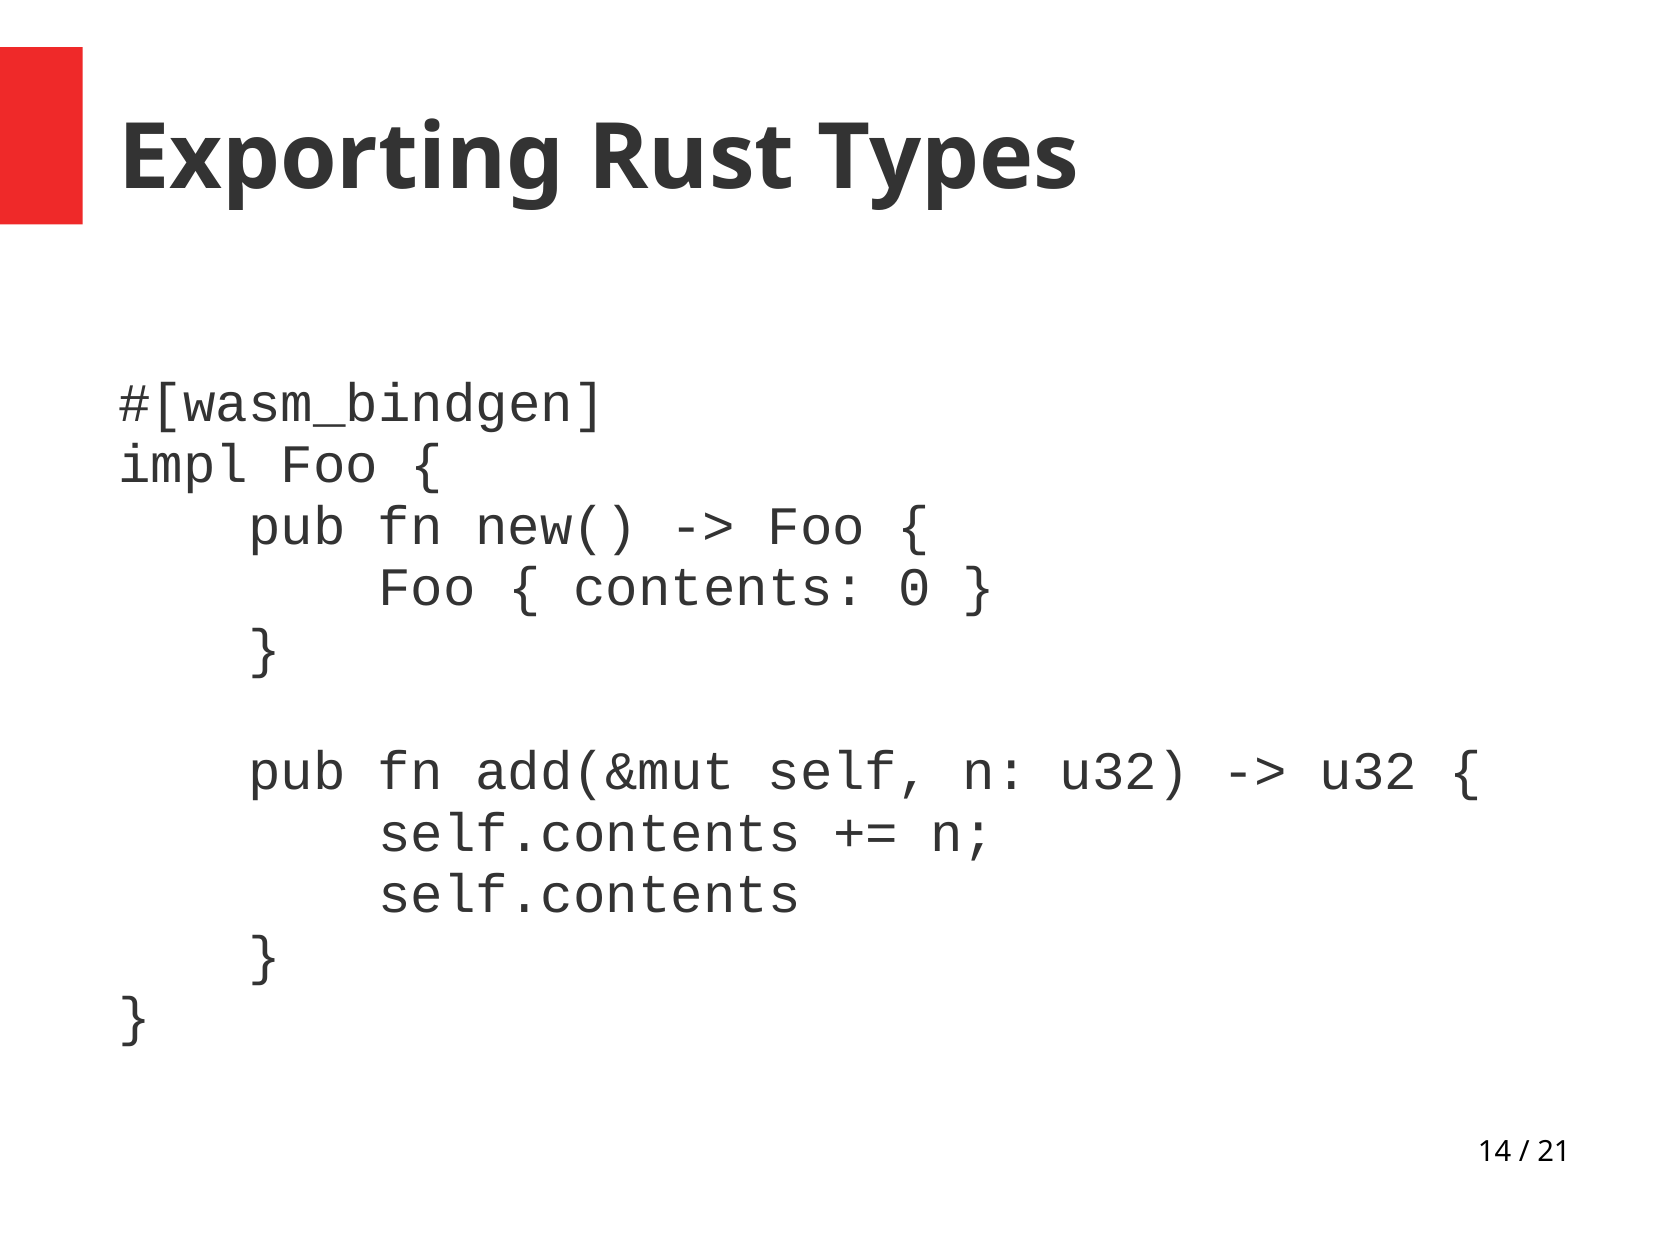

# Exporting Rust Types
#[wasm_bindgen]
impl Foo {
 pub fn new() -> Foo {
 Foo { contents: 0 }
 }
 pub fn add(&mut self, n: u32) -> u32 {
 self.contents += n;
 self.contents
 }
}
14